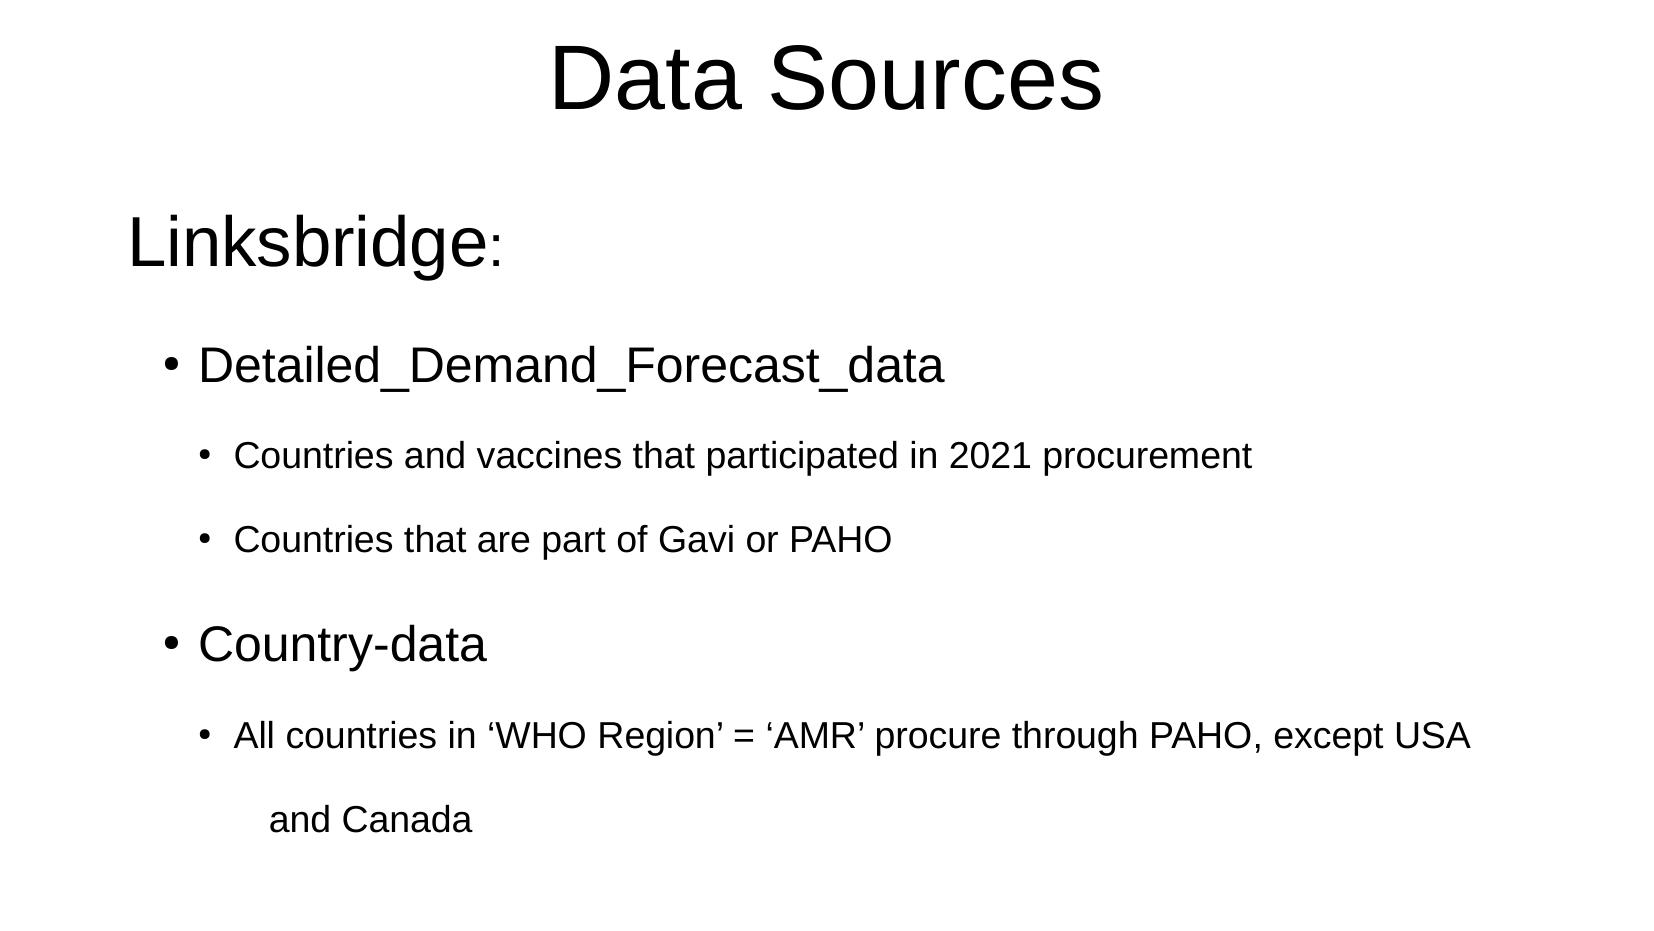

# Data Sources
Linksbridge:
Detailed_Demand_Forecast_data
Countries and vaccines that participated in 2021 procurement
Countries that are part of Gavi or PAHO
Country-data
All countries in ‘WHO Region’ = ‘AMR’ procure through PAHO, except USA
and Canada